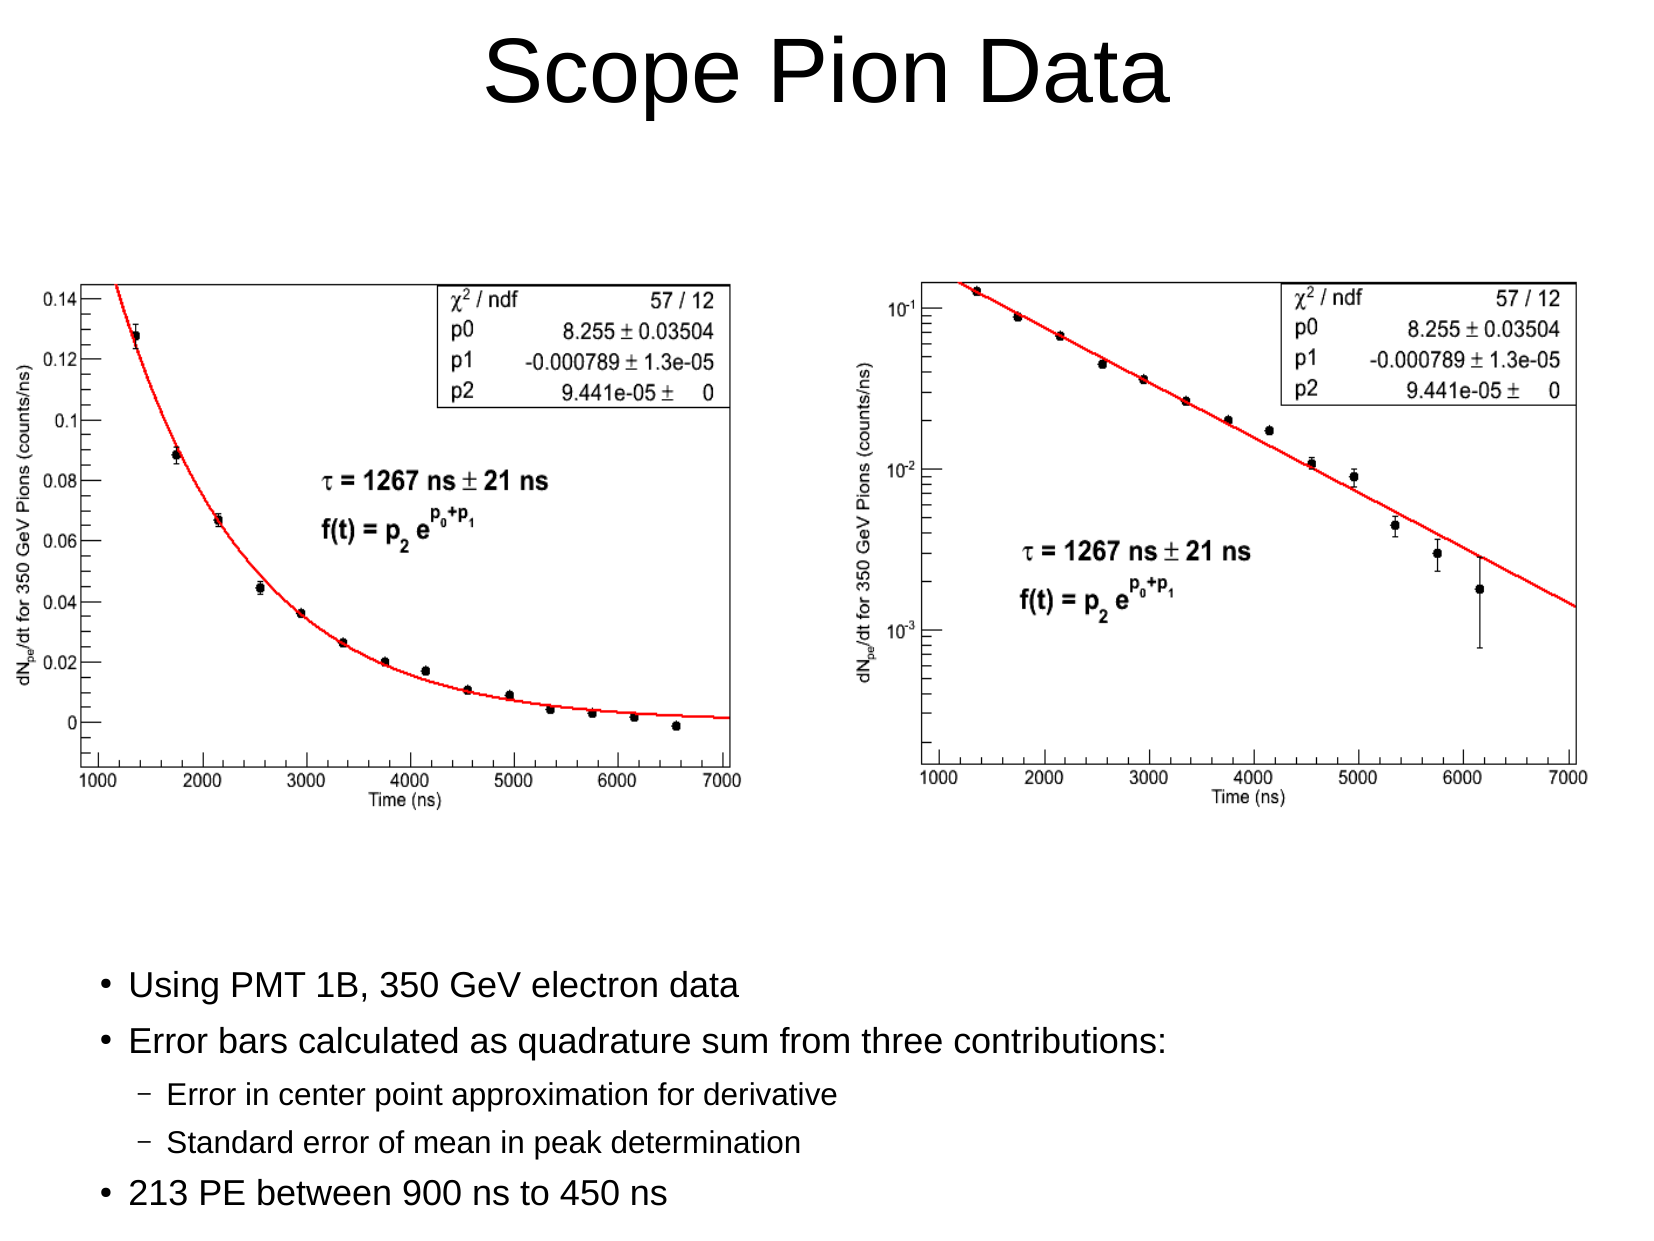

# Scope Pion Data
Using PMT 1B, 350 GeV electron data
Error bars calculated as quadrature sum from three contributions:
Error in center point approximation for derivative
Standard error of mean in peak determination
213 PE between 900 ns to 450 ns